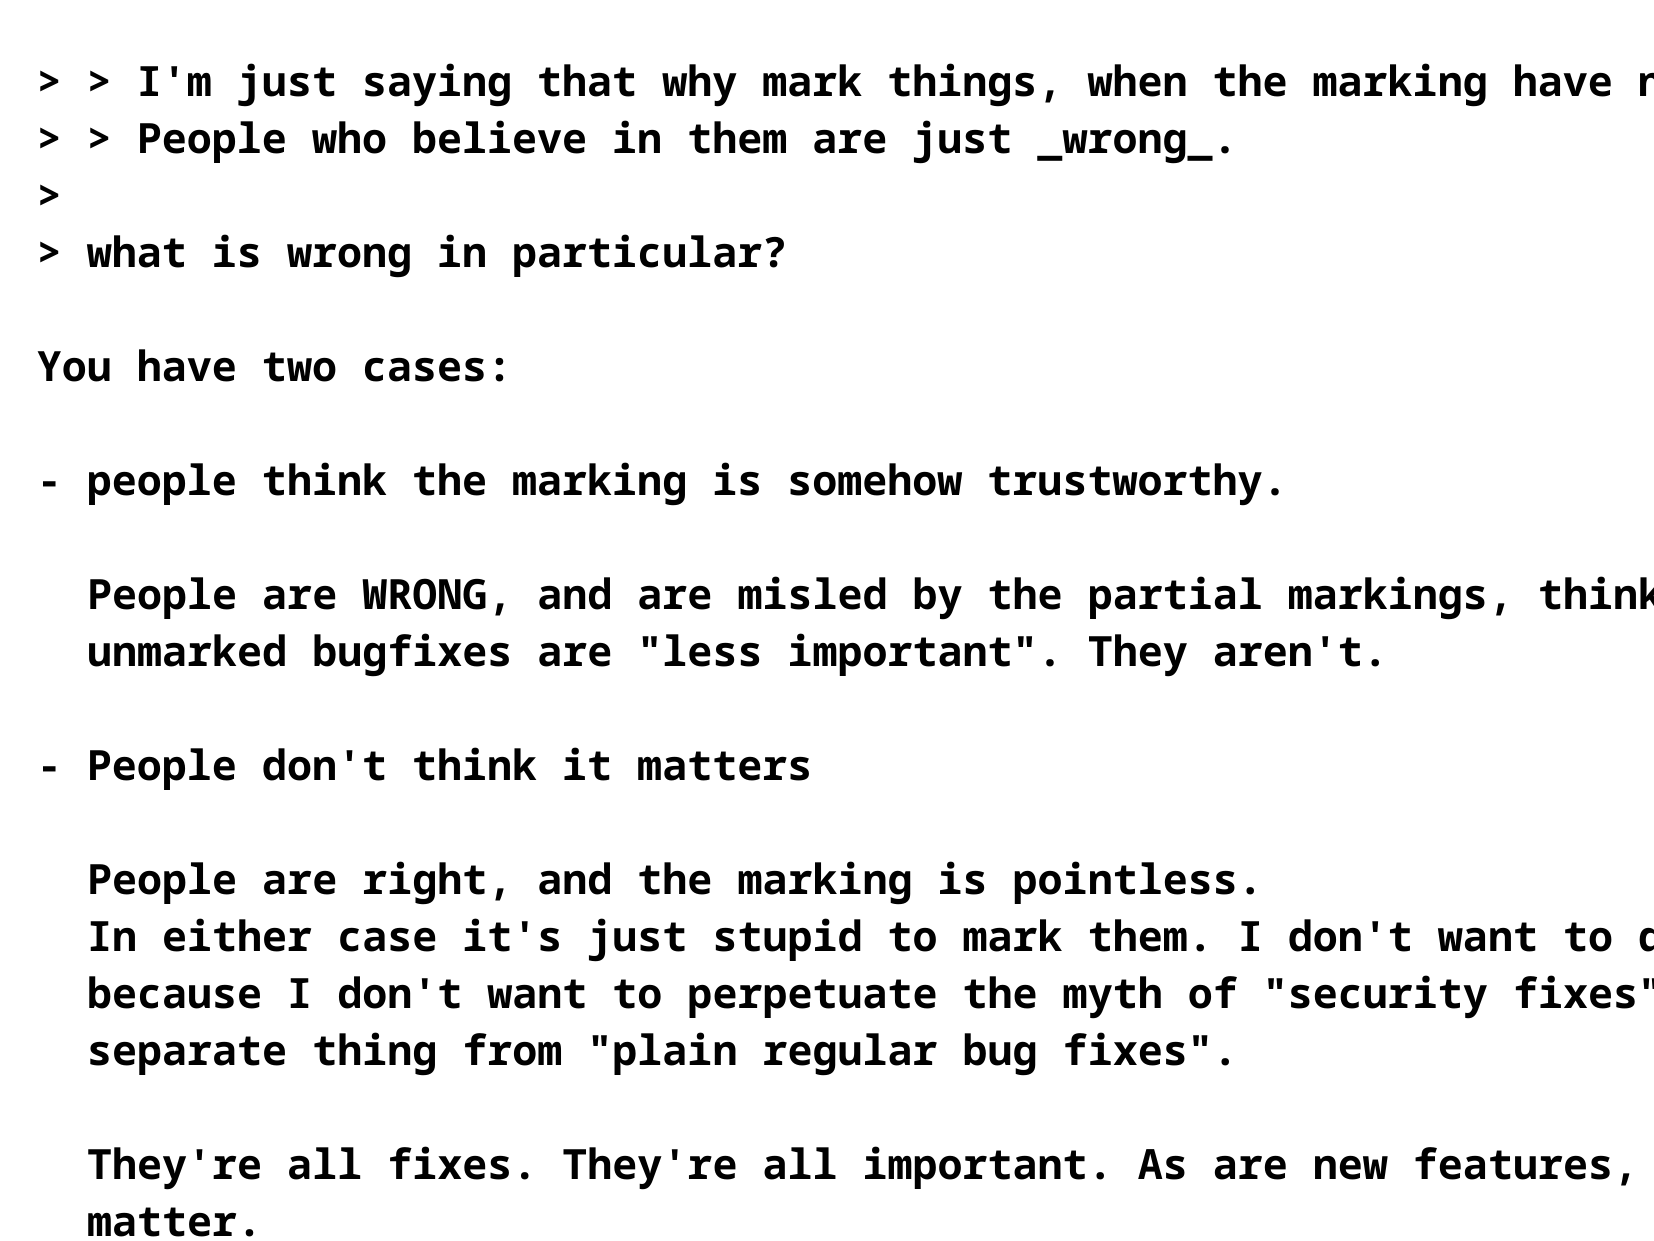

> > I'm just saying that why mark things, when the marking have no meaning?
> > People who believe in them are just _wrong_.
>
> what is wrong in particular?
You have two cases:
- people think the marking is somehow trustworthy.
 People are WRONG, and are misled by the partial markings, thinking that
 unmarked bugfixes are "less important". They aren't.
- People don't think it matters
 People are right, and the marking is pointless.
 In either case it's just stupid to mark them. I don't want to do it,
 because I don't want to perpetuate the myth of "security fixes" as a
 separate thing from "plain regular bug fixes".
 They're all fixes. They're all important. As are new features, for that
 matter.